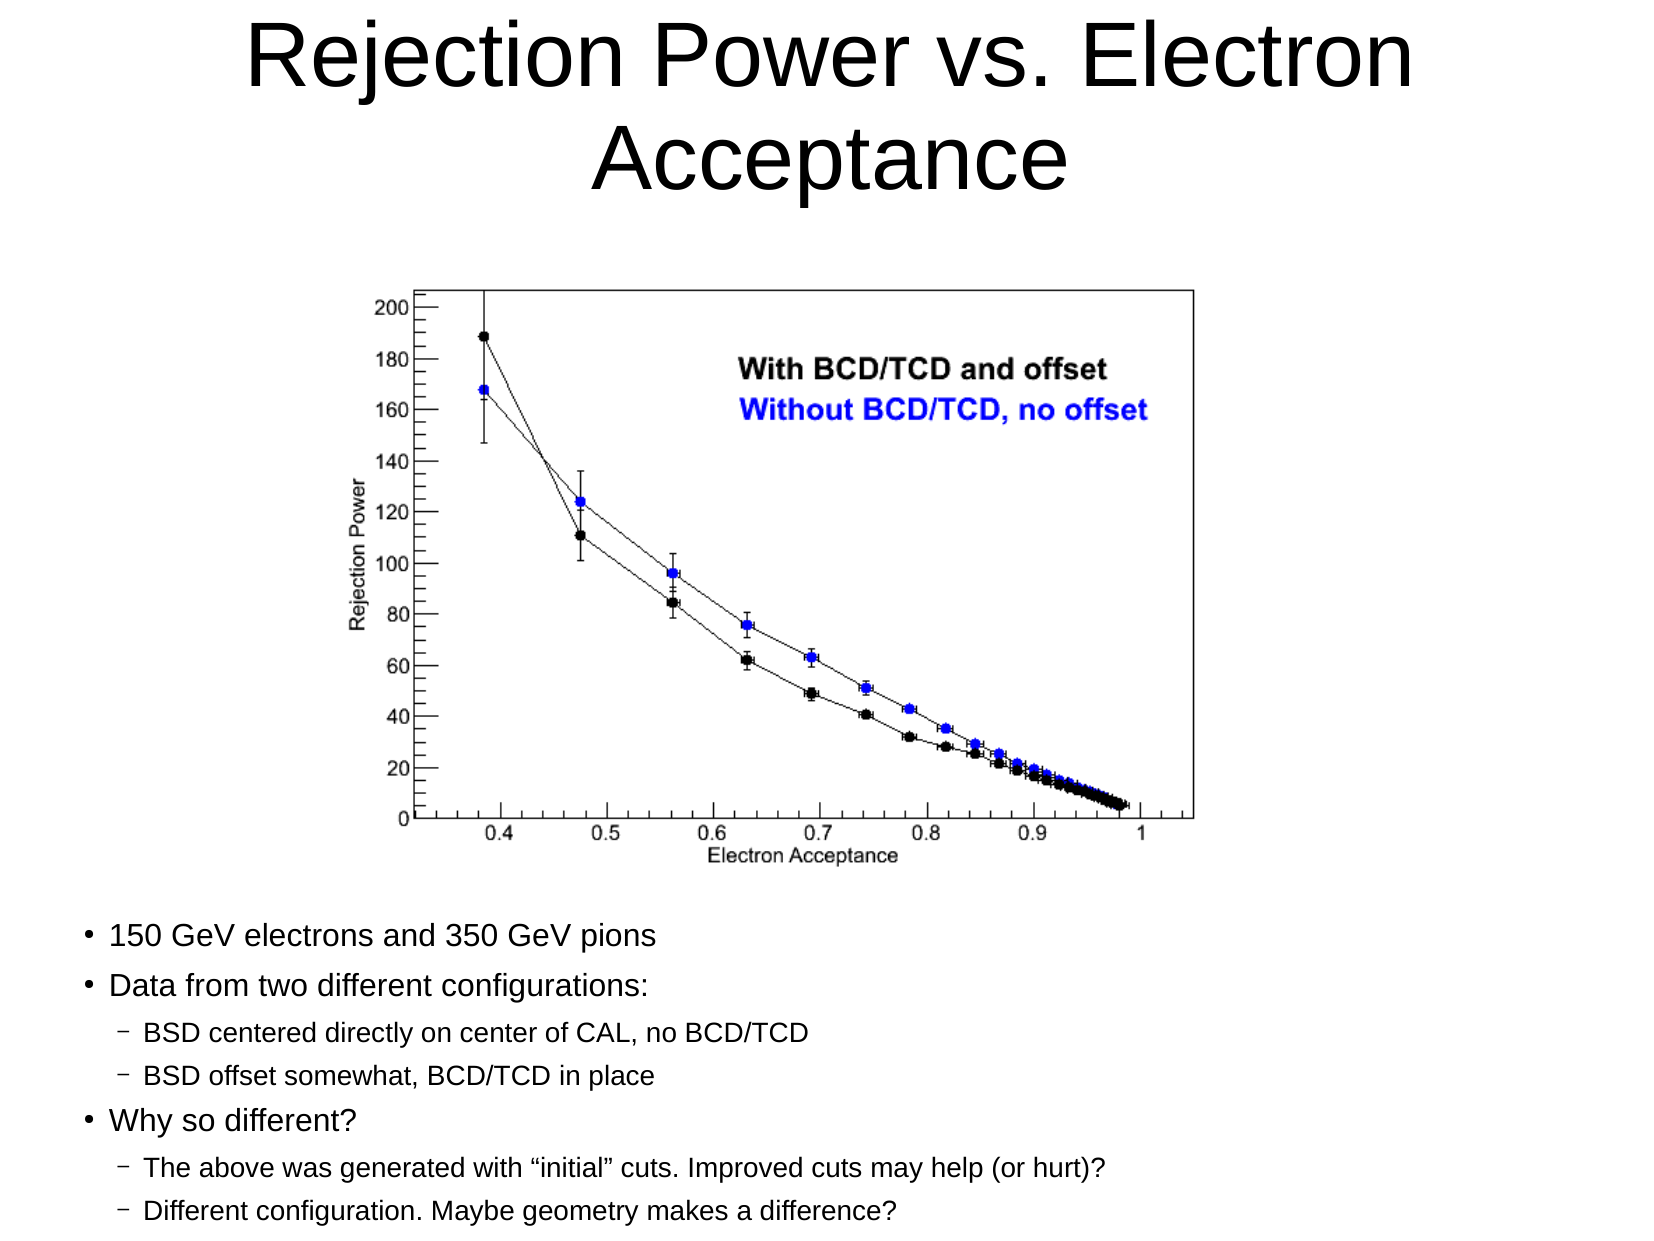

# Rejection Power vs. Electron Acceptance
150 GeV electrons and 350 GeV pions
Data from two different configurations:
BSD centered directly on center of CAL, no BCD/TCD
BSD offset somewhat, BCD/TCD in place
Why so different?
The above was generated with “initial” cuts. Improved cuts may help (or hurt)?
Different configuration. Maybe geometry makes a difference?